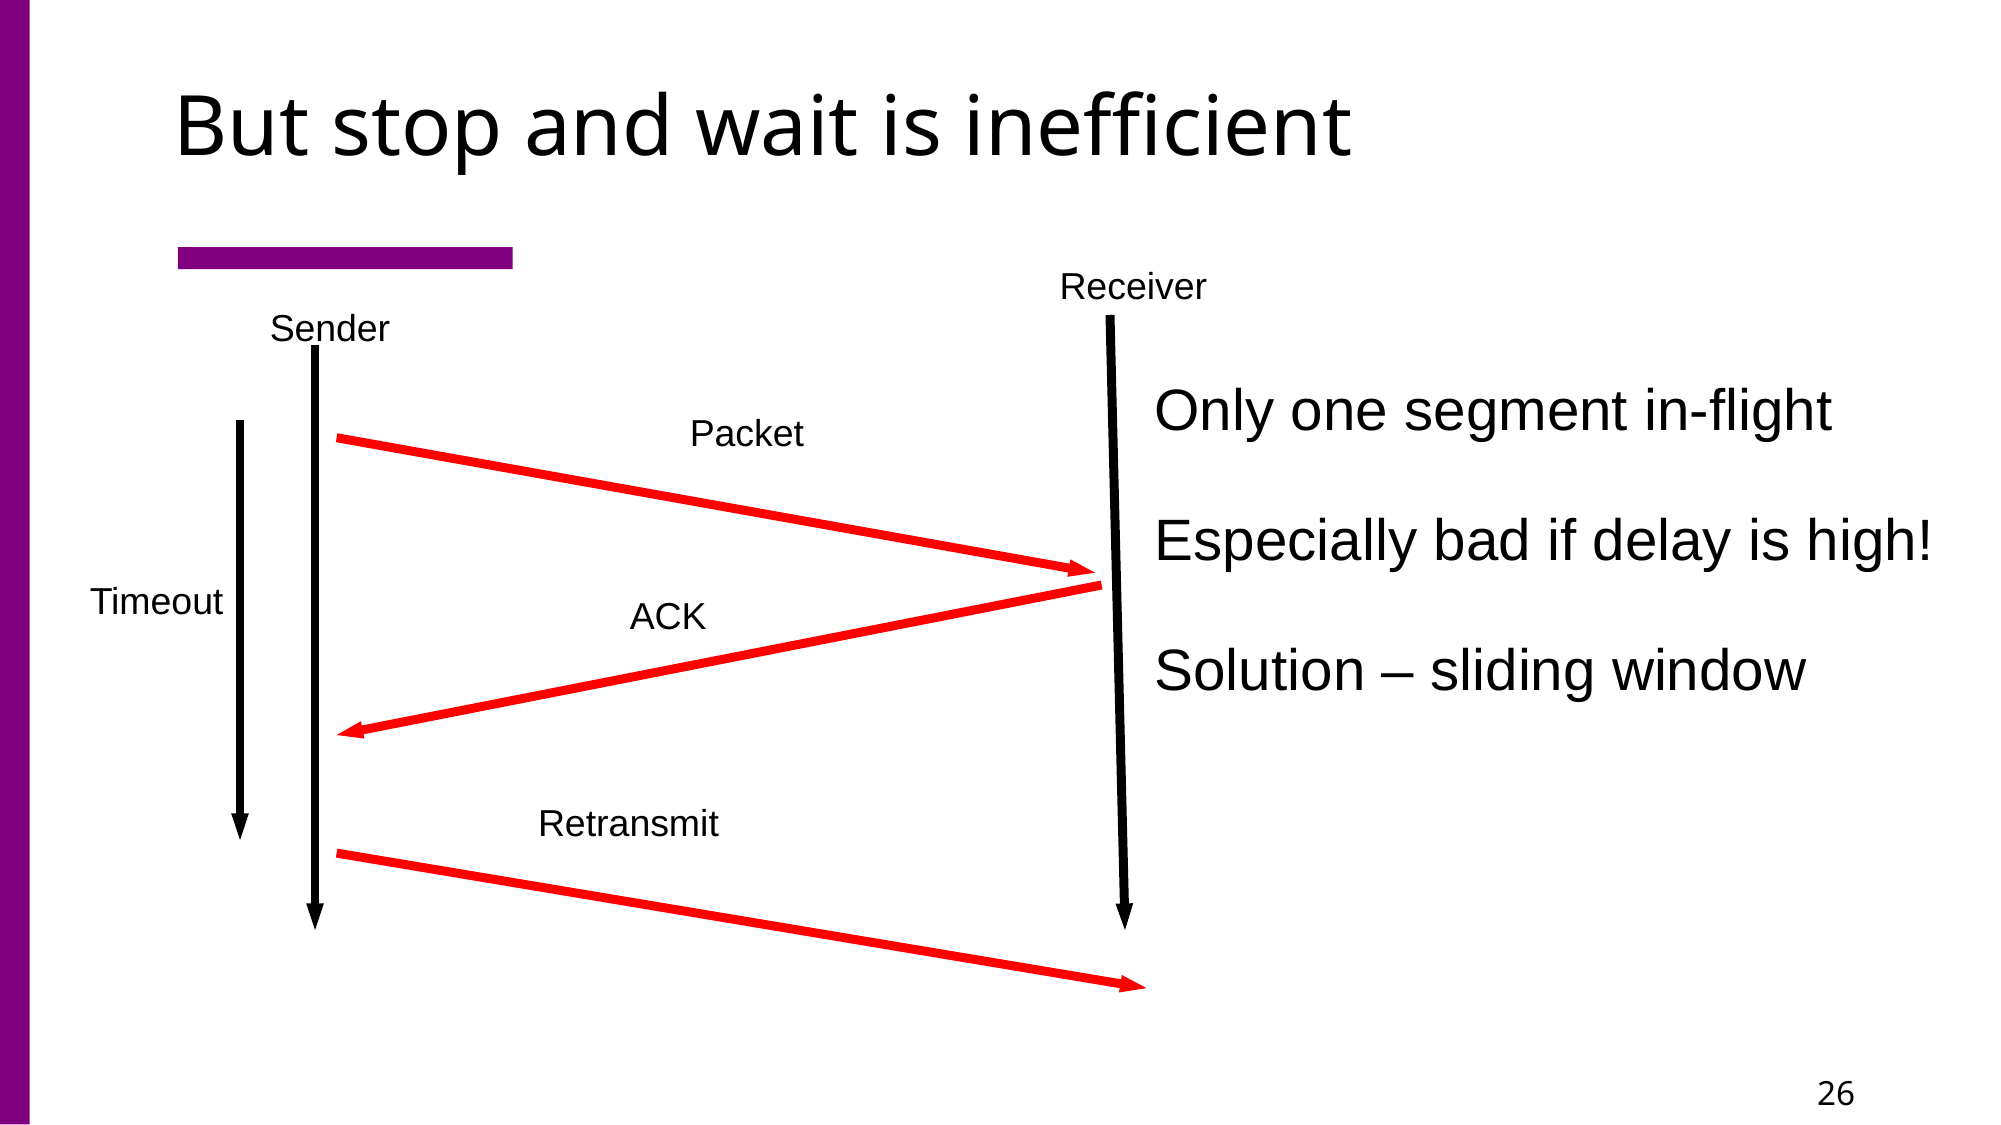

# But stop and wait is inefficient
Receiver
Sender
Only one segment in-flight
Especially bad if delay is high!
Solution – sliding window
Packet
Timeout
ACK
Retransmit